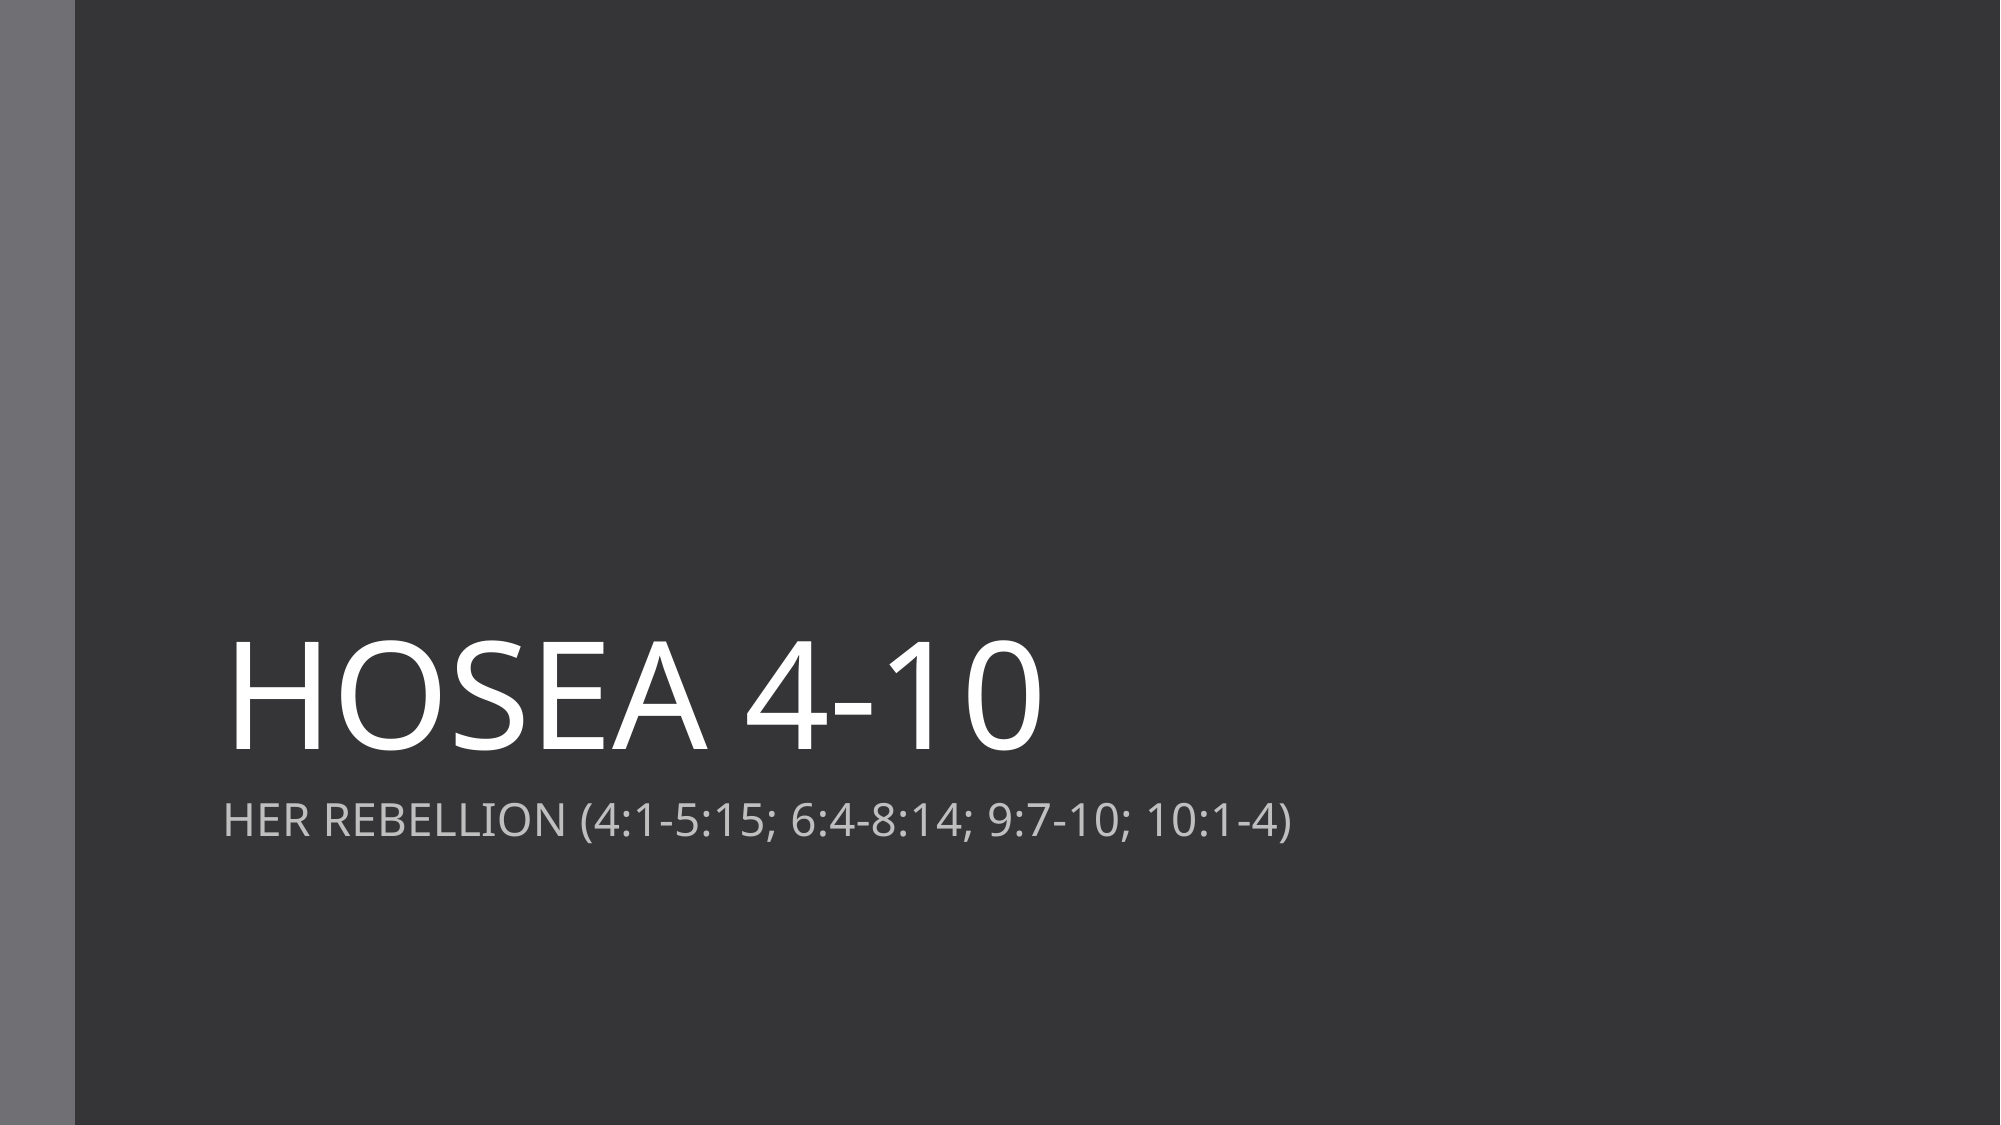

# HOSEA 4-10
HER REBELLION (4:1-5:15; 6:4-8:14; 9:7-10; 10:1-4)